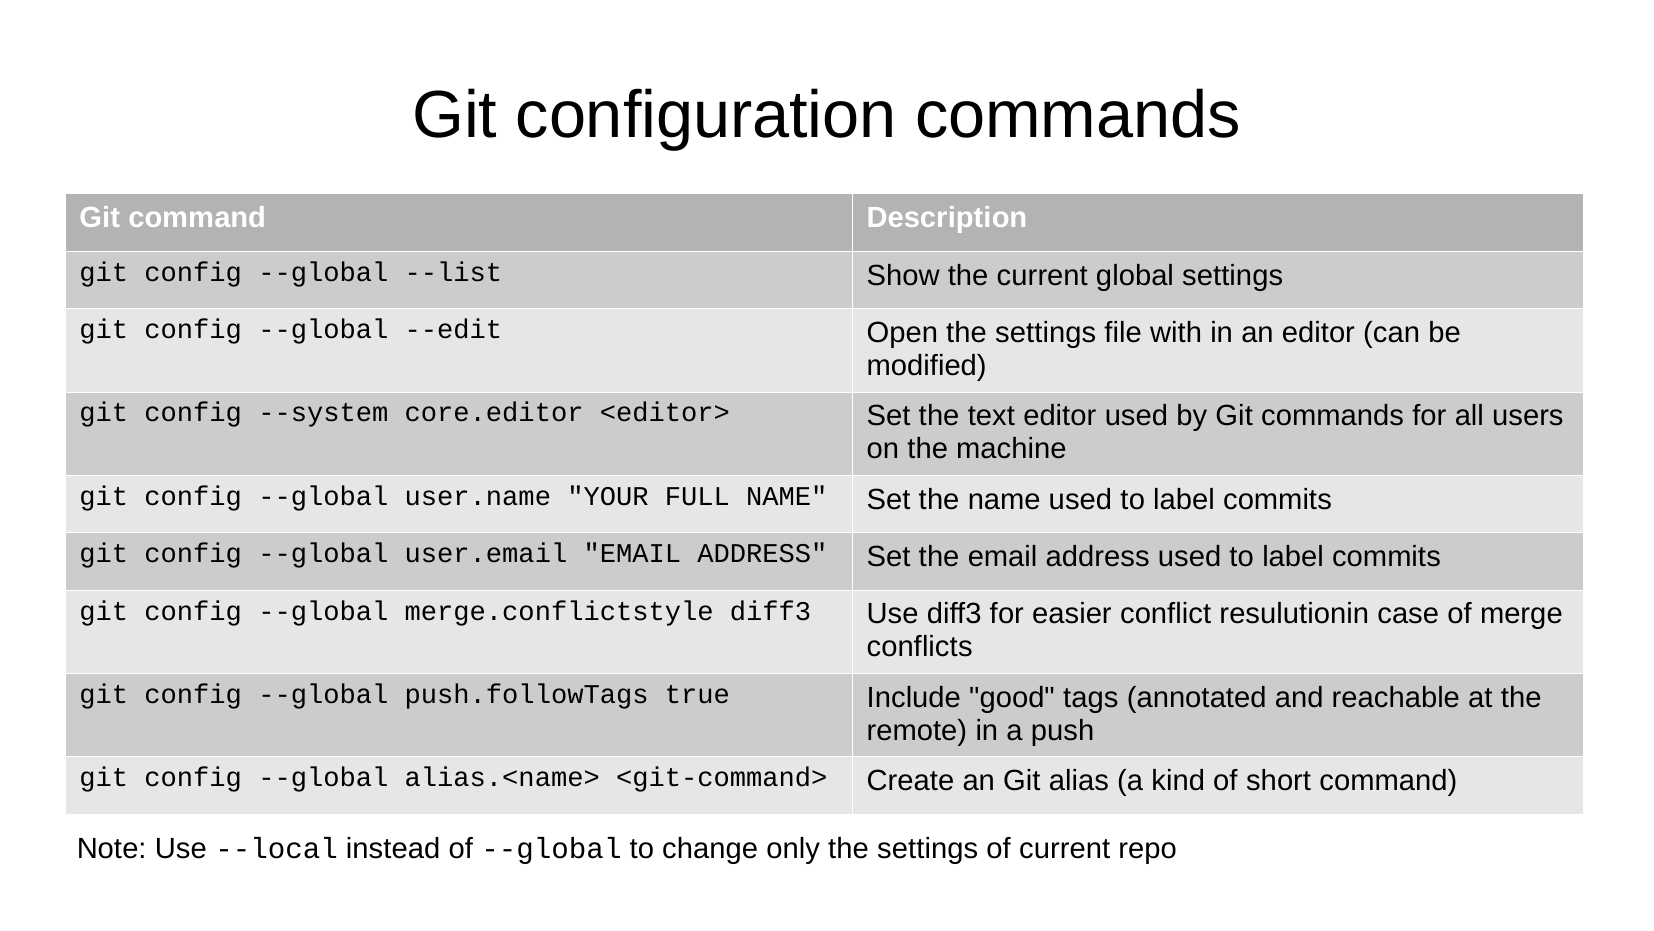

# Git configuration commands
| Git command | Description |
| --- | --- |
| git config --global --list | Show the current global settings |
| git config --global --edit | Open the settings file with in an editor (can be modified) |
| git config --system core.editor <editor> | Set the text editor used by Git commands for all users on the machine |
| git config --global user.name "YOUR FULL NAME" | Set the name used to label commits |
| git config --global user.email "EMAIL ADDRESS" | Set the email address used to label commits |
| git config --global merge.conflictstyle diff3 | Use diff3 for easier conflict resulutionin case of merge conflicts |
| git config --global push.followTags true | Include "good" tags (annotated and reachable at the remote) in a push |
| git config --global alias.<name> <git-command> | Create an Git alias (a kind of short command) |
Note: Use --local instead of --global to change only the settings of current repo